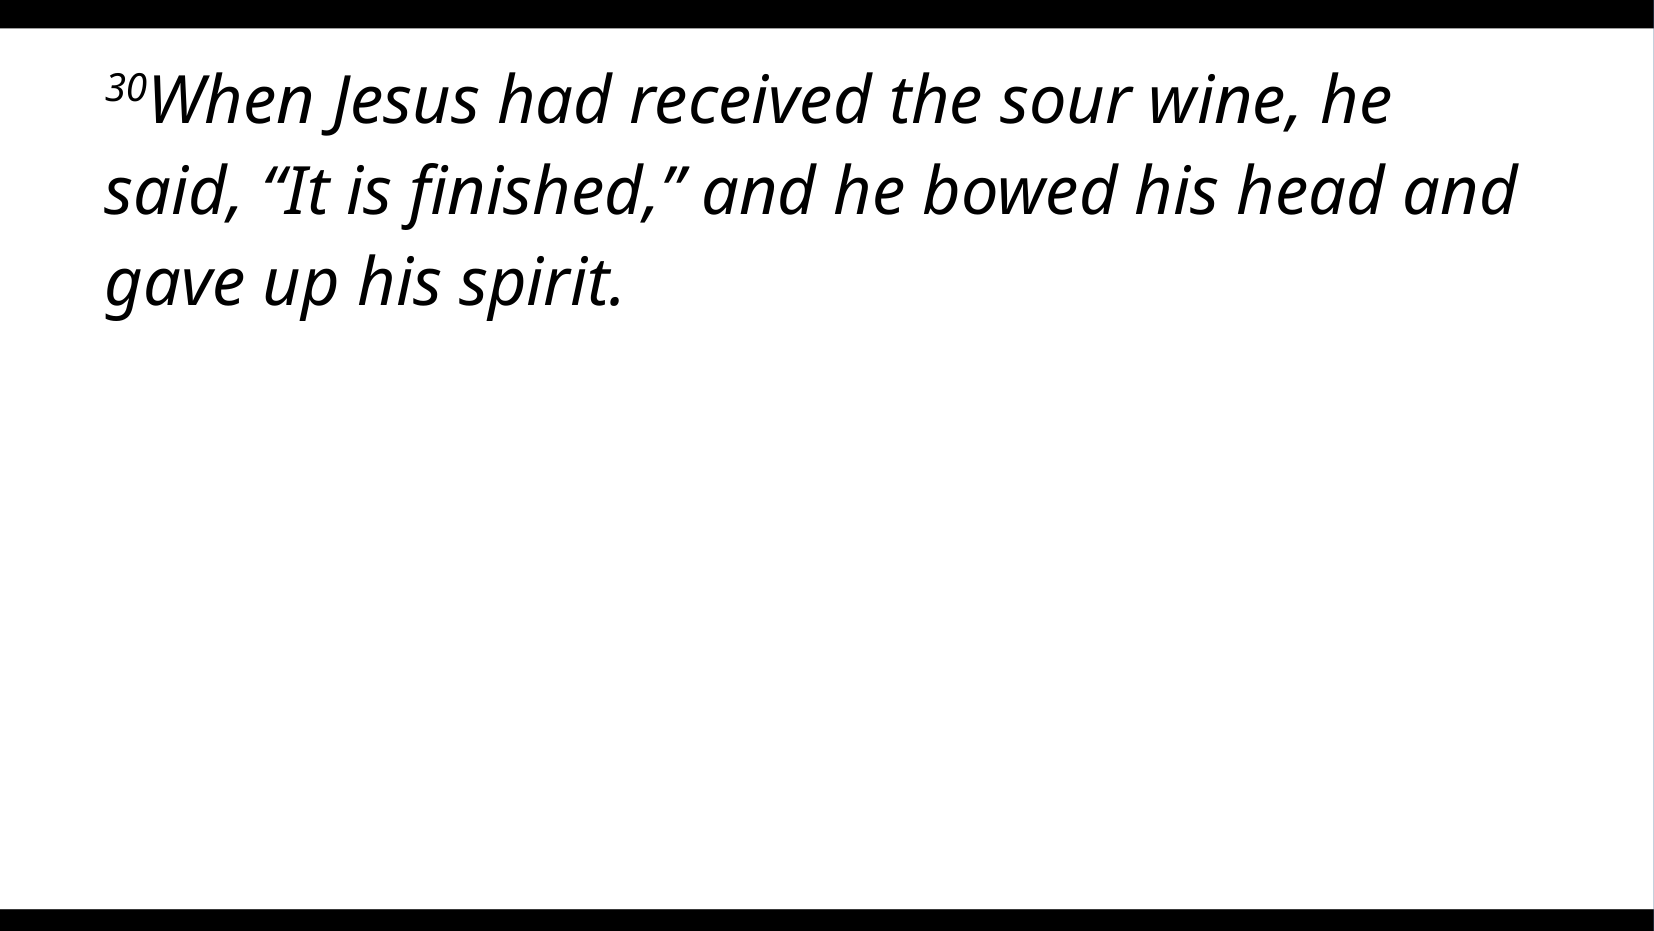

30When Jesus had received the sour wine, he said, “It is finished,” and he bowed his head and gave up his spirit.